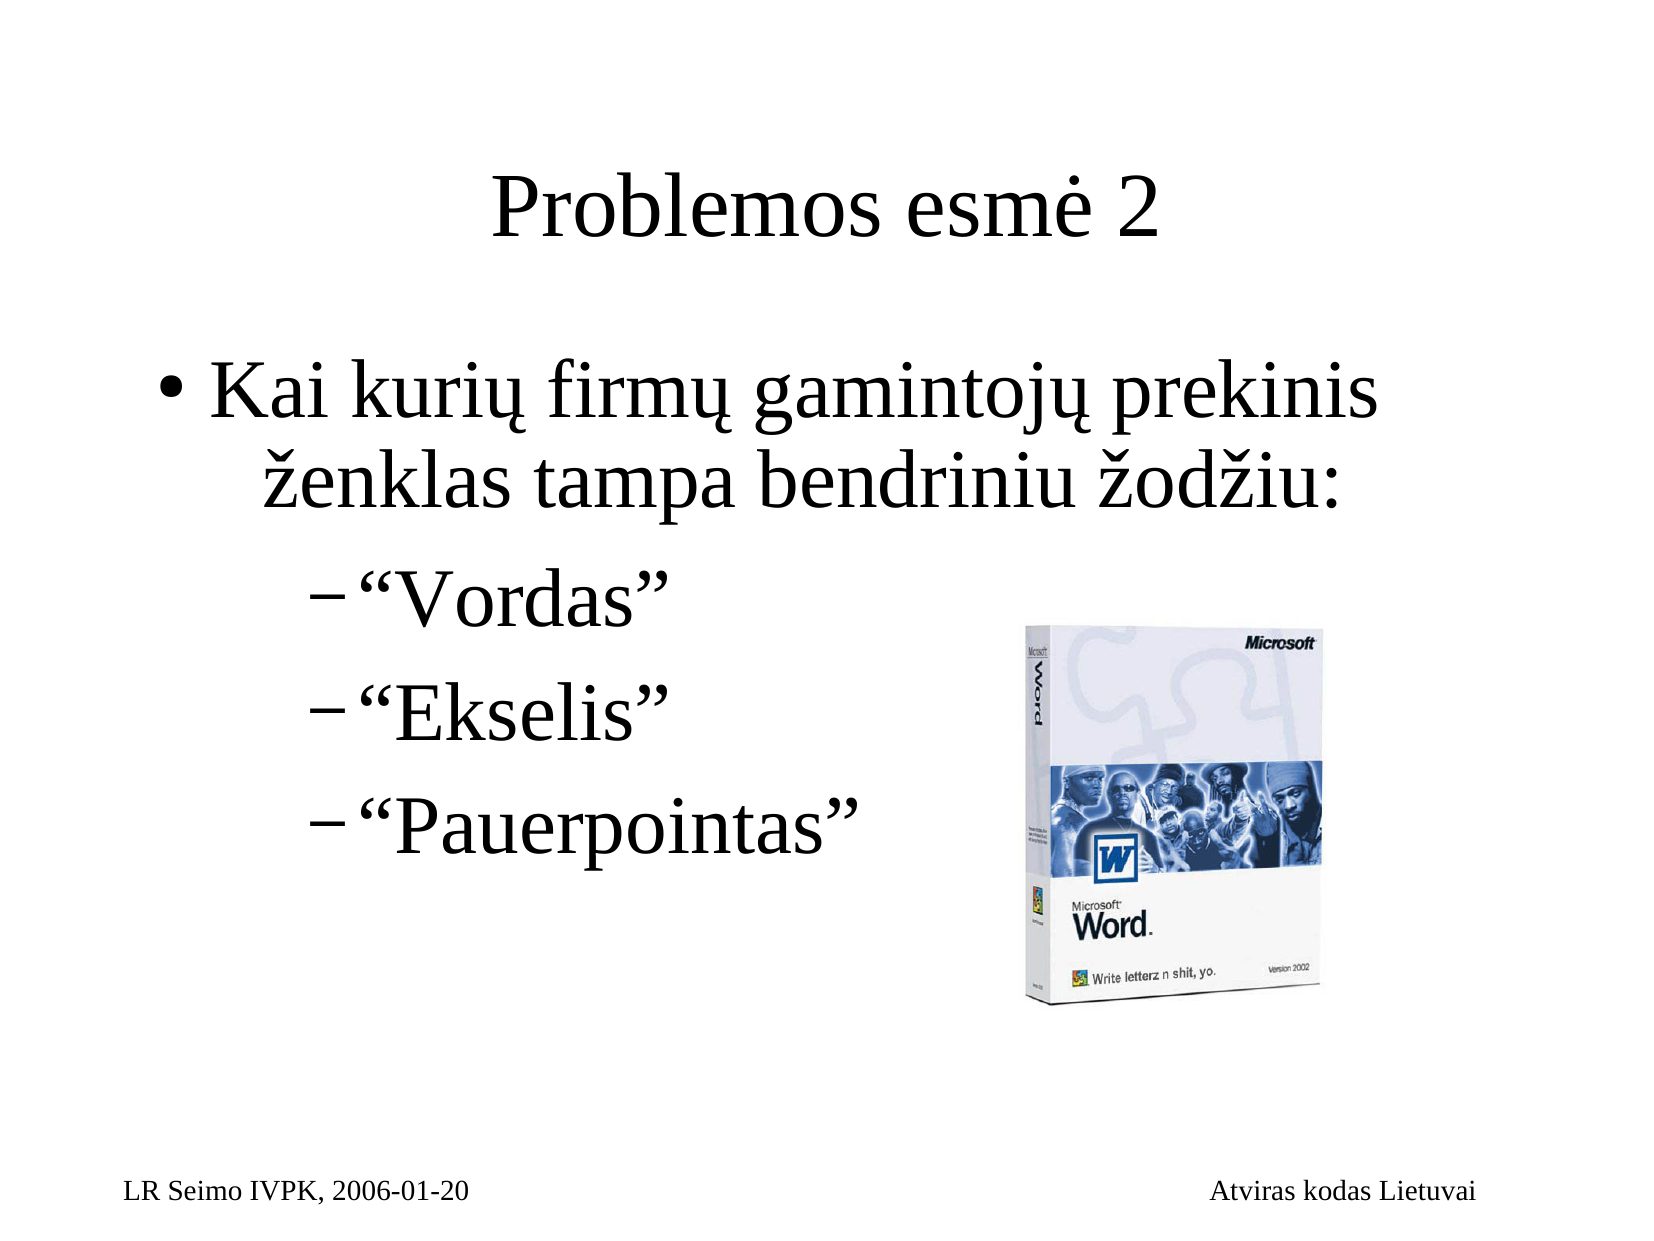

# Problemos esmė 2
Kai kurių firmų gamintojų prekinis ženklas tampa bendriniu žodžiu:
“Vordas”
“Ekselis”
“Pauerpointas”